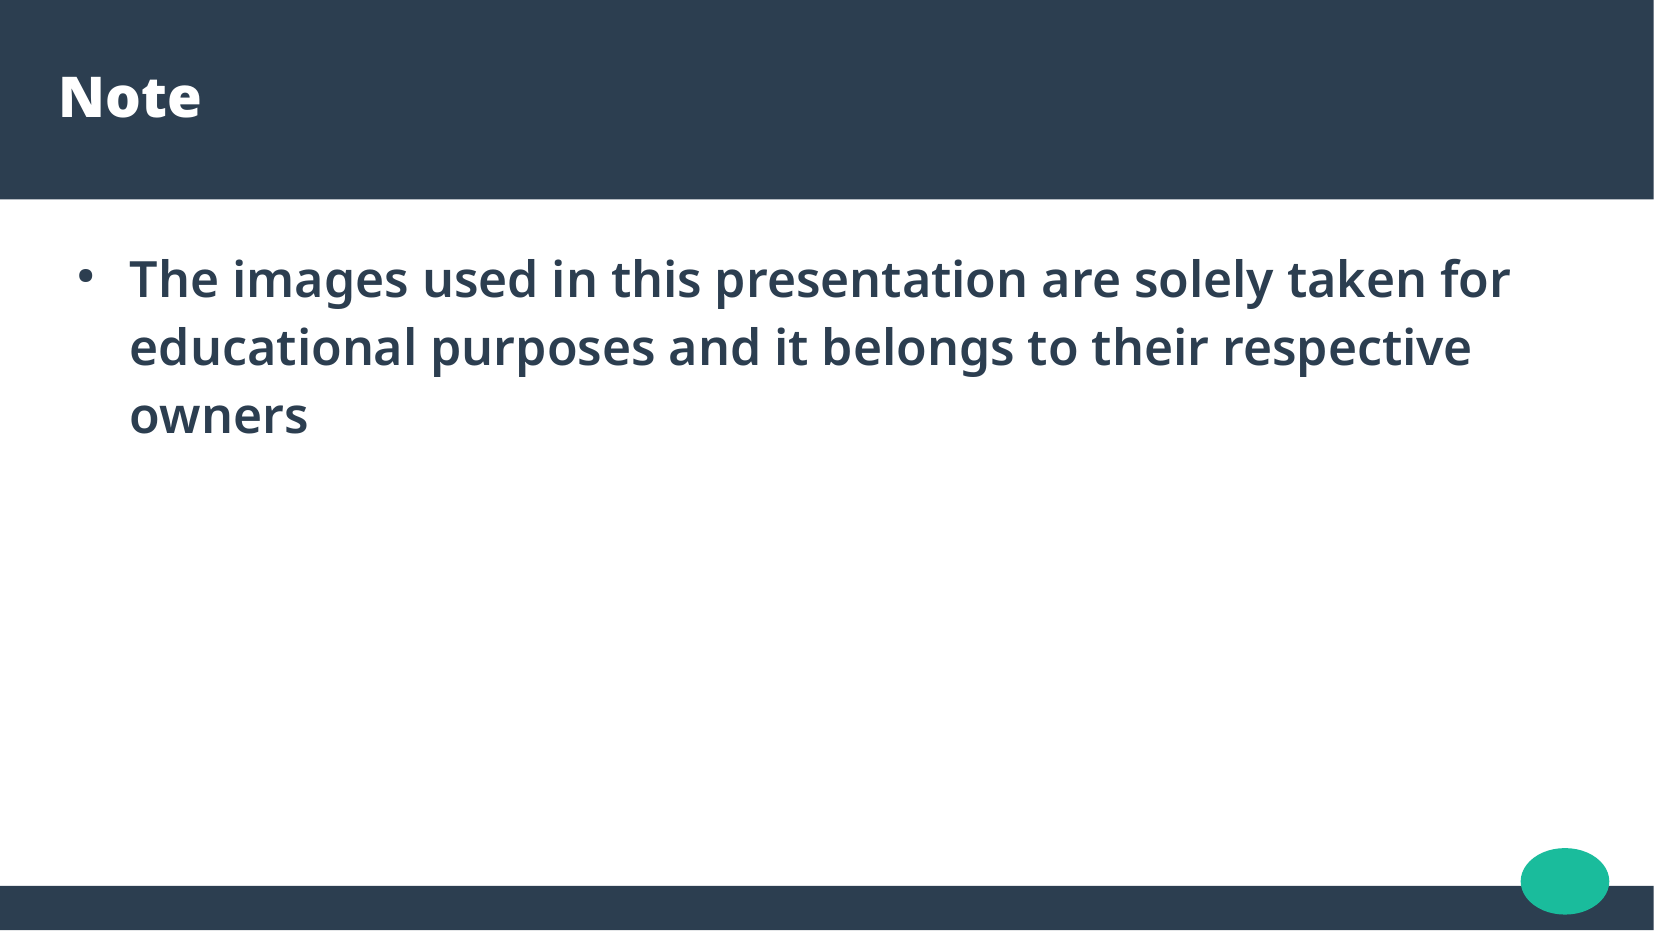

# Note
The images used in this presentation are solely taken for educational purposes and it belongs to their respective owners